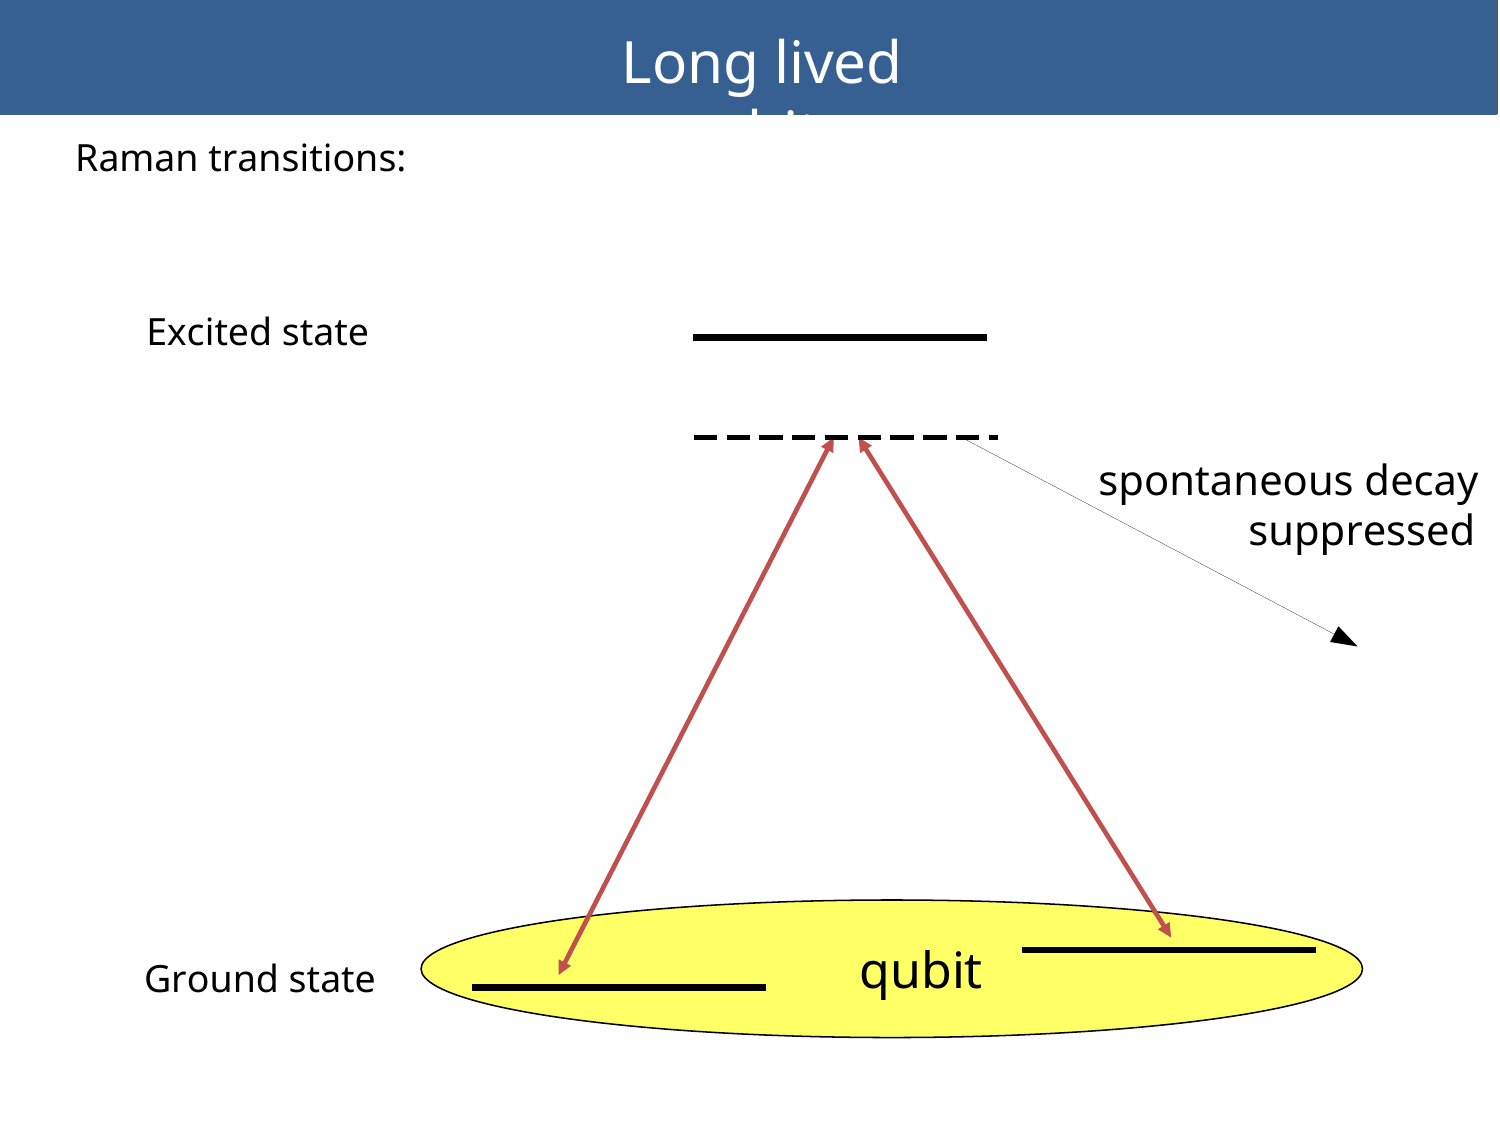

Long lived qubits
Raman transitions:
Excited state
spontaneous decay
		suppressed
 qubit
Ground state